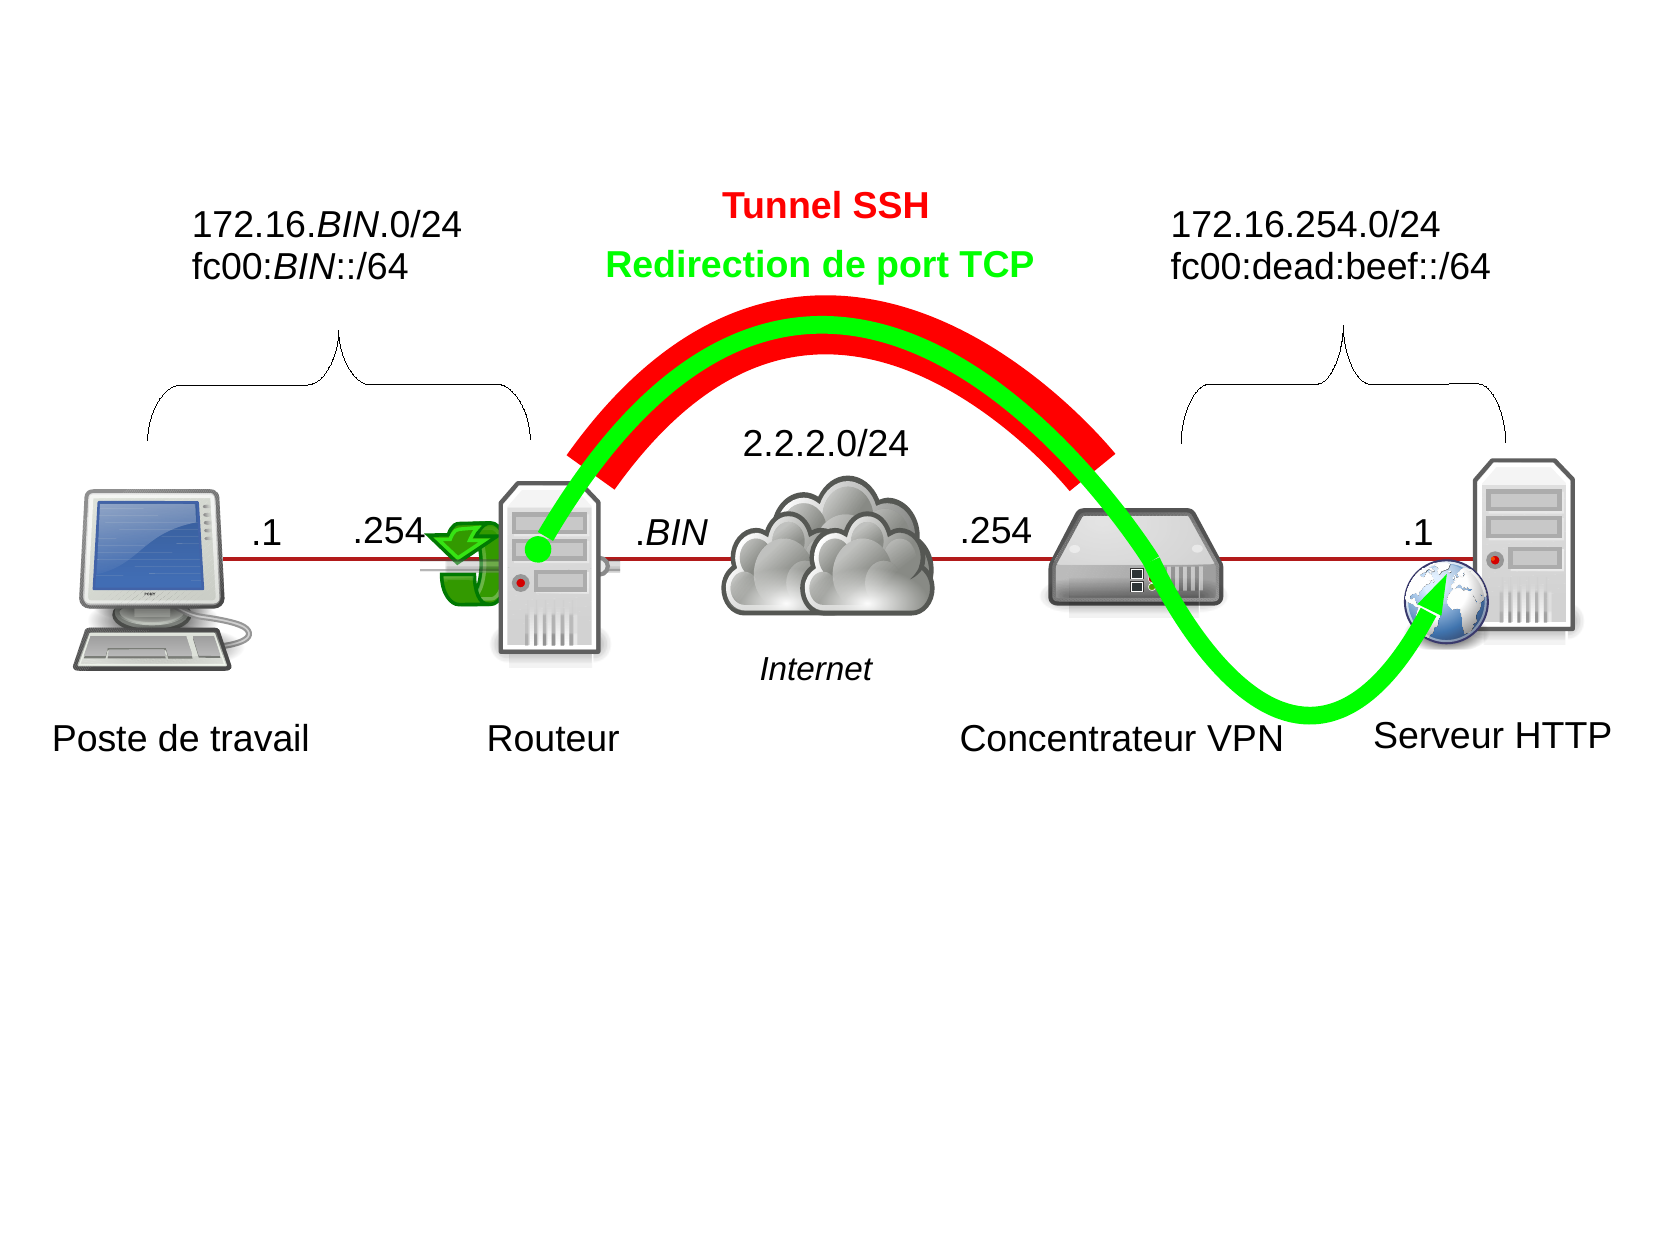

Tunnel SSH
172.16.BIN.0/24
fc00:BIN::/64
172.16.254.0/24
fc00:dead:beef::/64
Redirection de port TCP
2.2.2.0/24
.254
.254
.1
.BIN
.1
Internet
Serveur HTTP
Poste de travail
Routeur
Concentrateur VPN